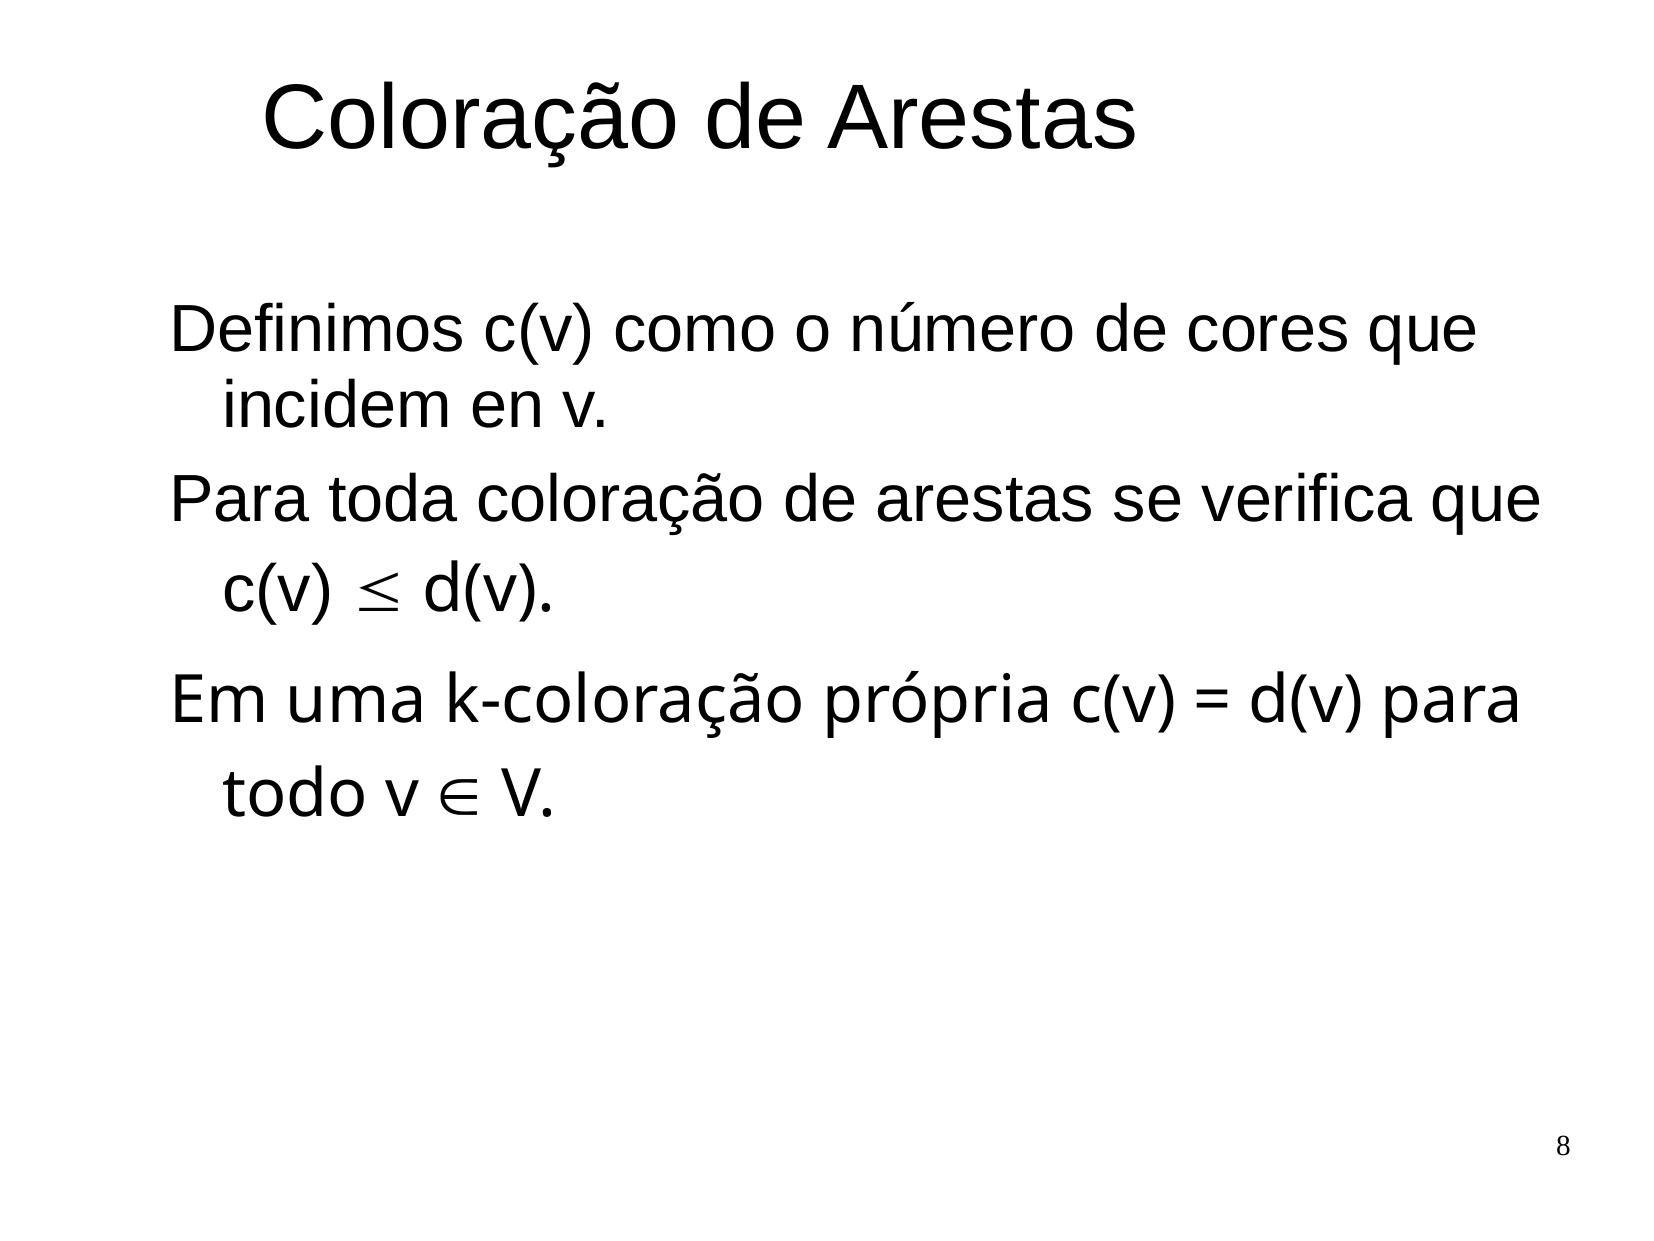

# Coloração de Arestas
Definimos c(v) como o número de cores que incidem en v.
Para toda coloração de arestas se verifica que c(v)  d(v).
Em uma k-coloração própria c(v) = d(v) para todo v  V.
8